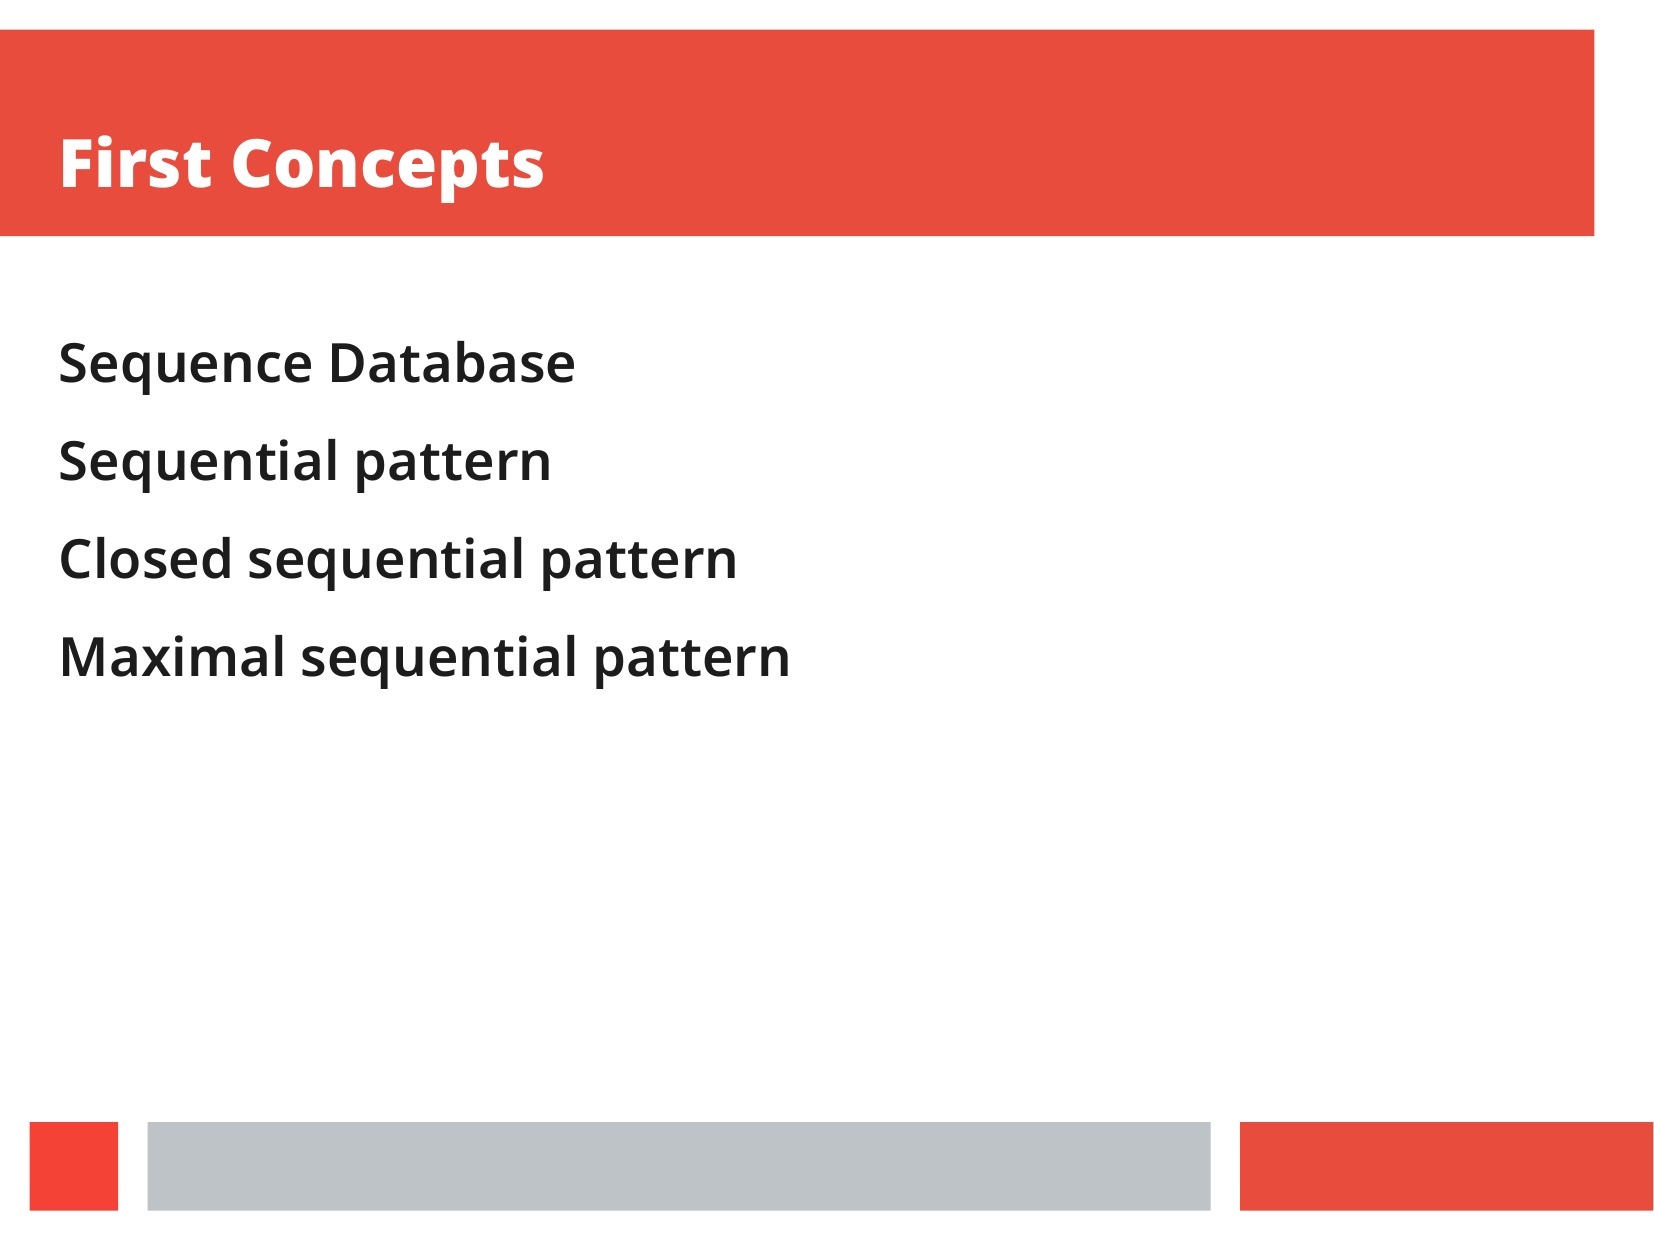

# First Concepts
Sequence Database
Sequential pattern
Closed sequential pattern
Maximal sequential pattern